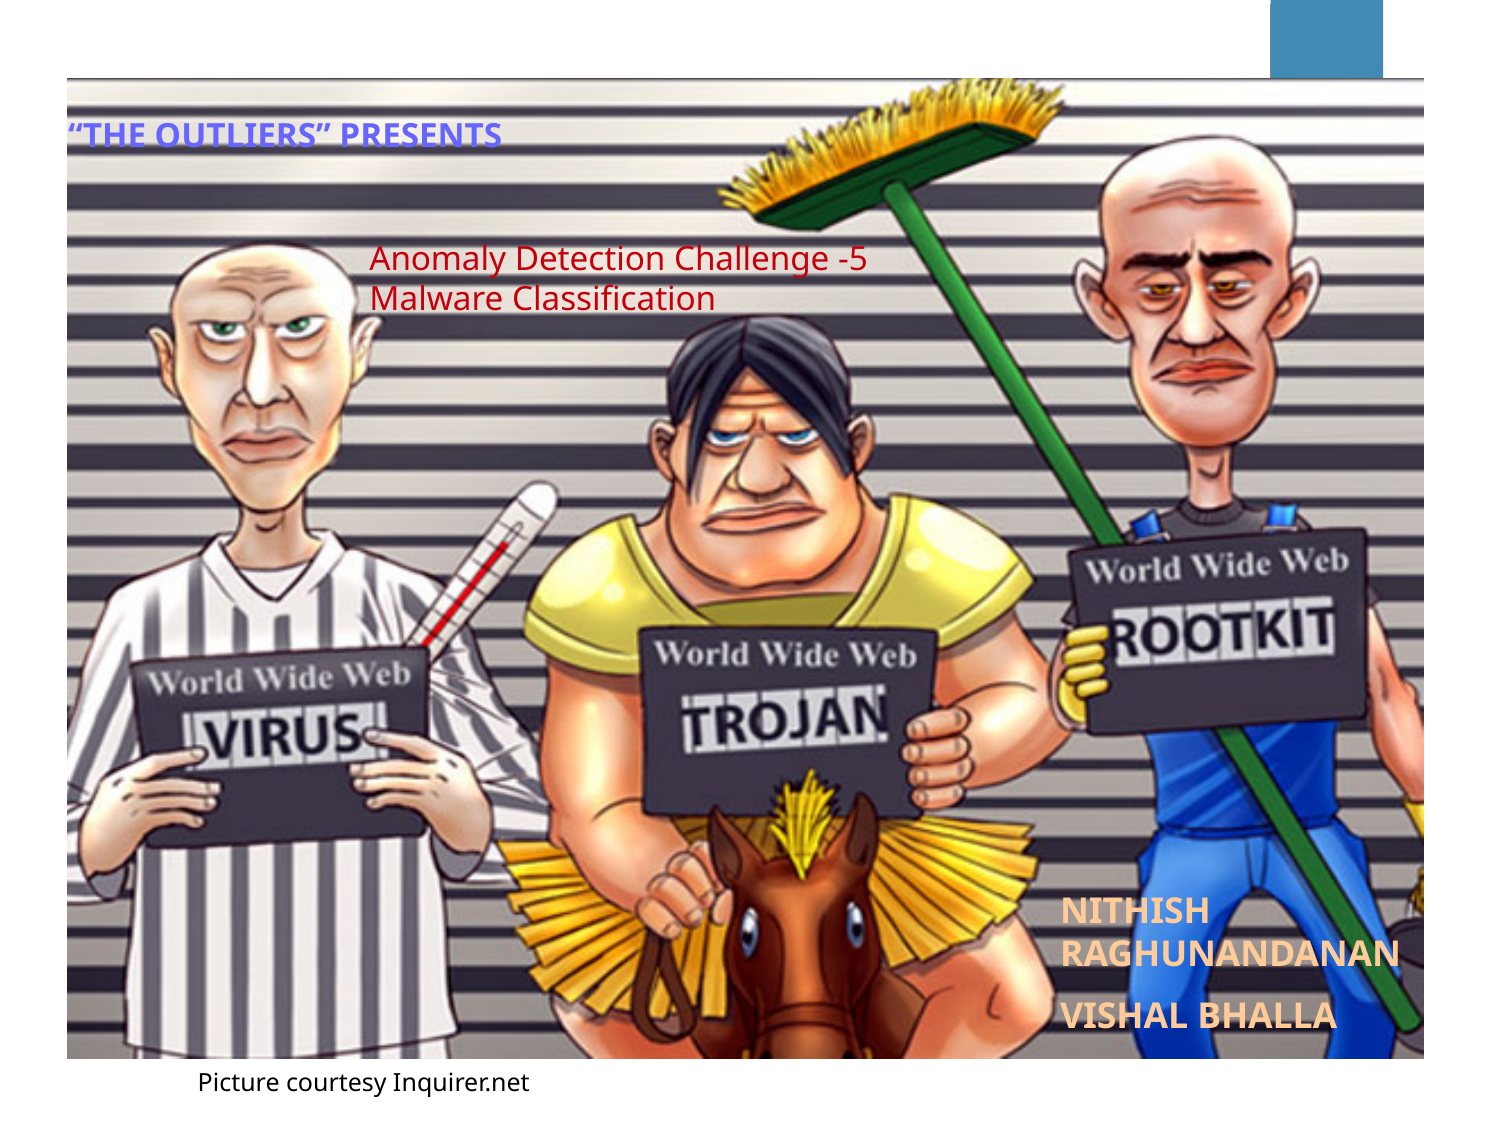

“The Outliers” presents
# Anomaly Detection Challenge -5 Malware Classification
Nithish Raghunandanan
Vishal Bhalla
Picture courtesy Inquirer.net